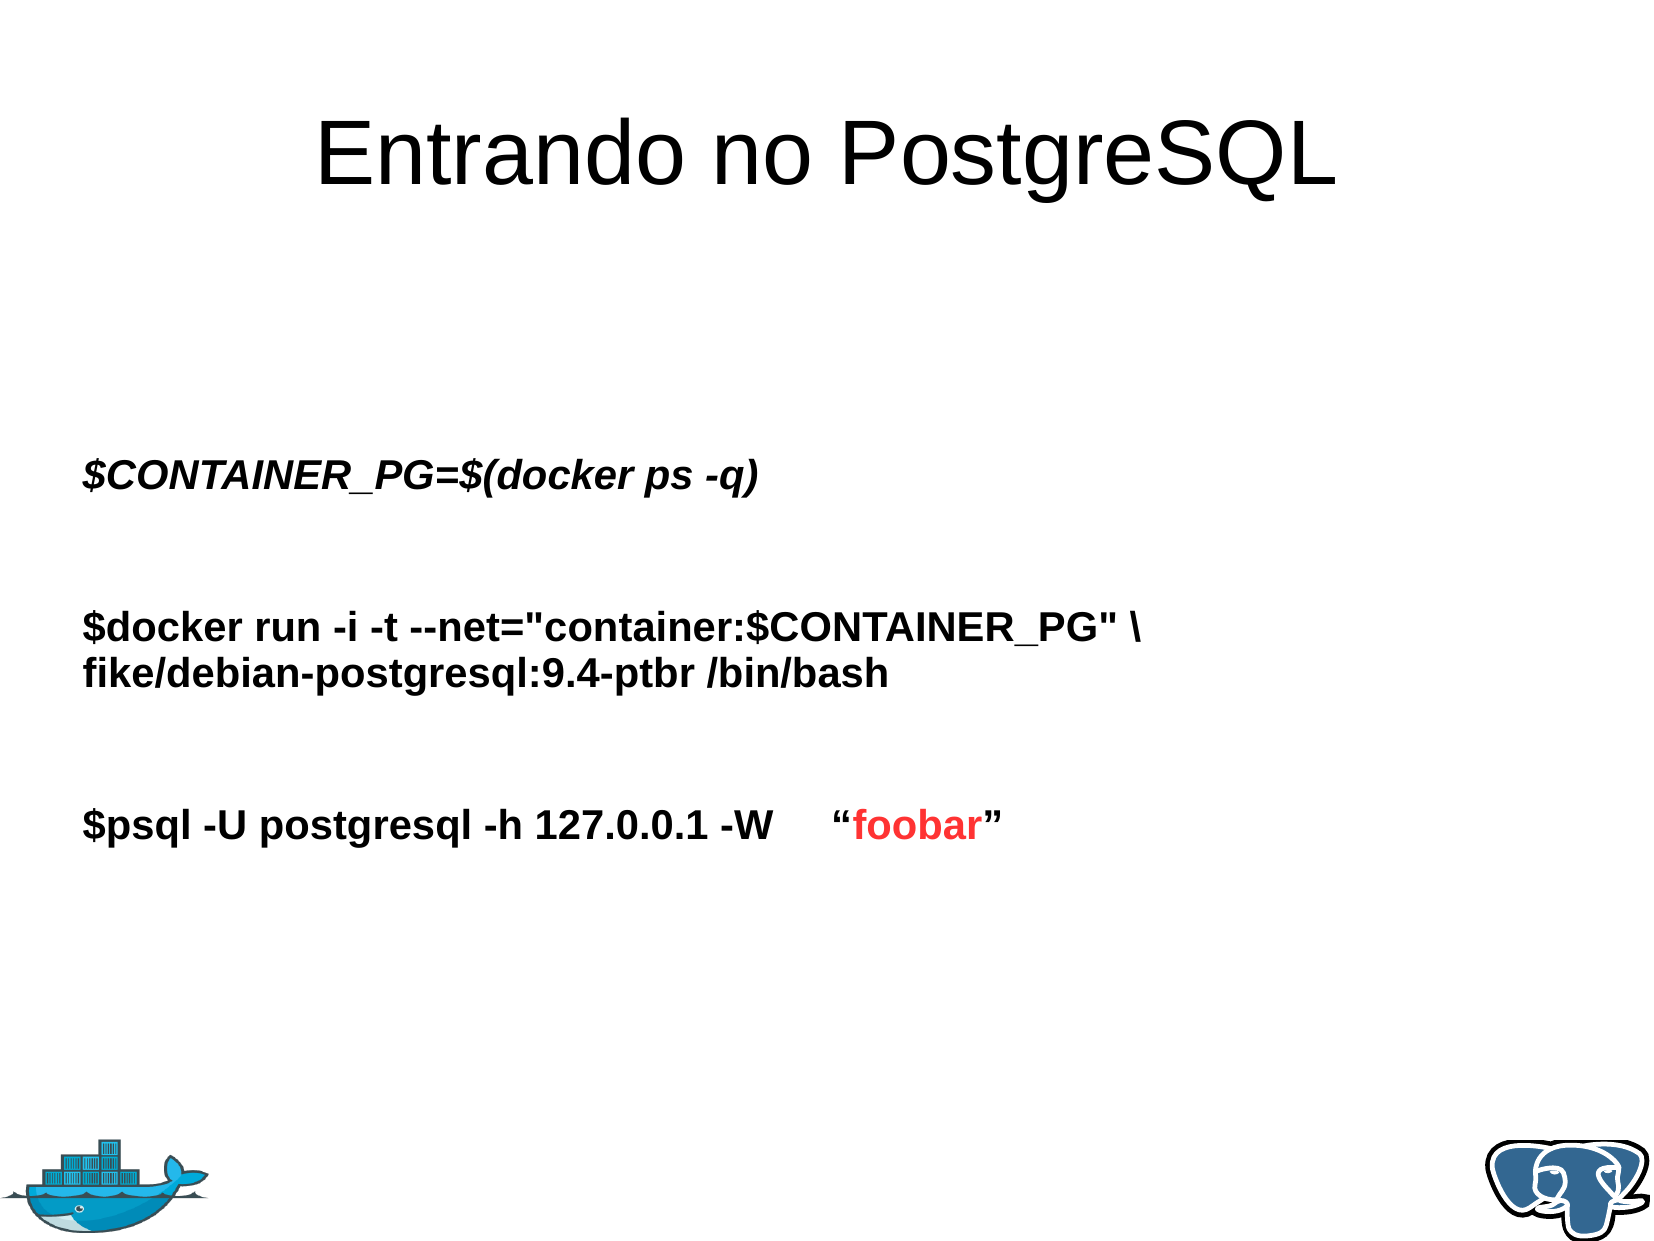

# Entrando no PostgreSQL
$CONTAINER_PG=$(docker ps -q)
$docker run -i -t --net="container:$CONTAINER_PG" \
fike/debian-postgresql:9.4-ptbr /bin/bash
$psql -U postgresql -h 127.0.0.1 -W “foobar”